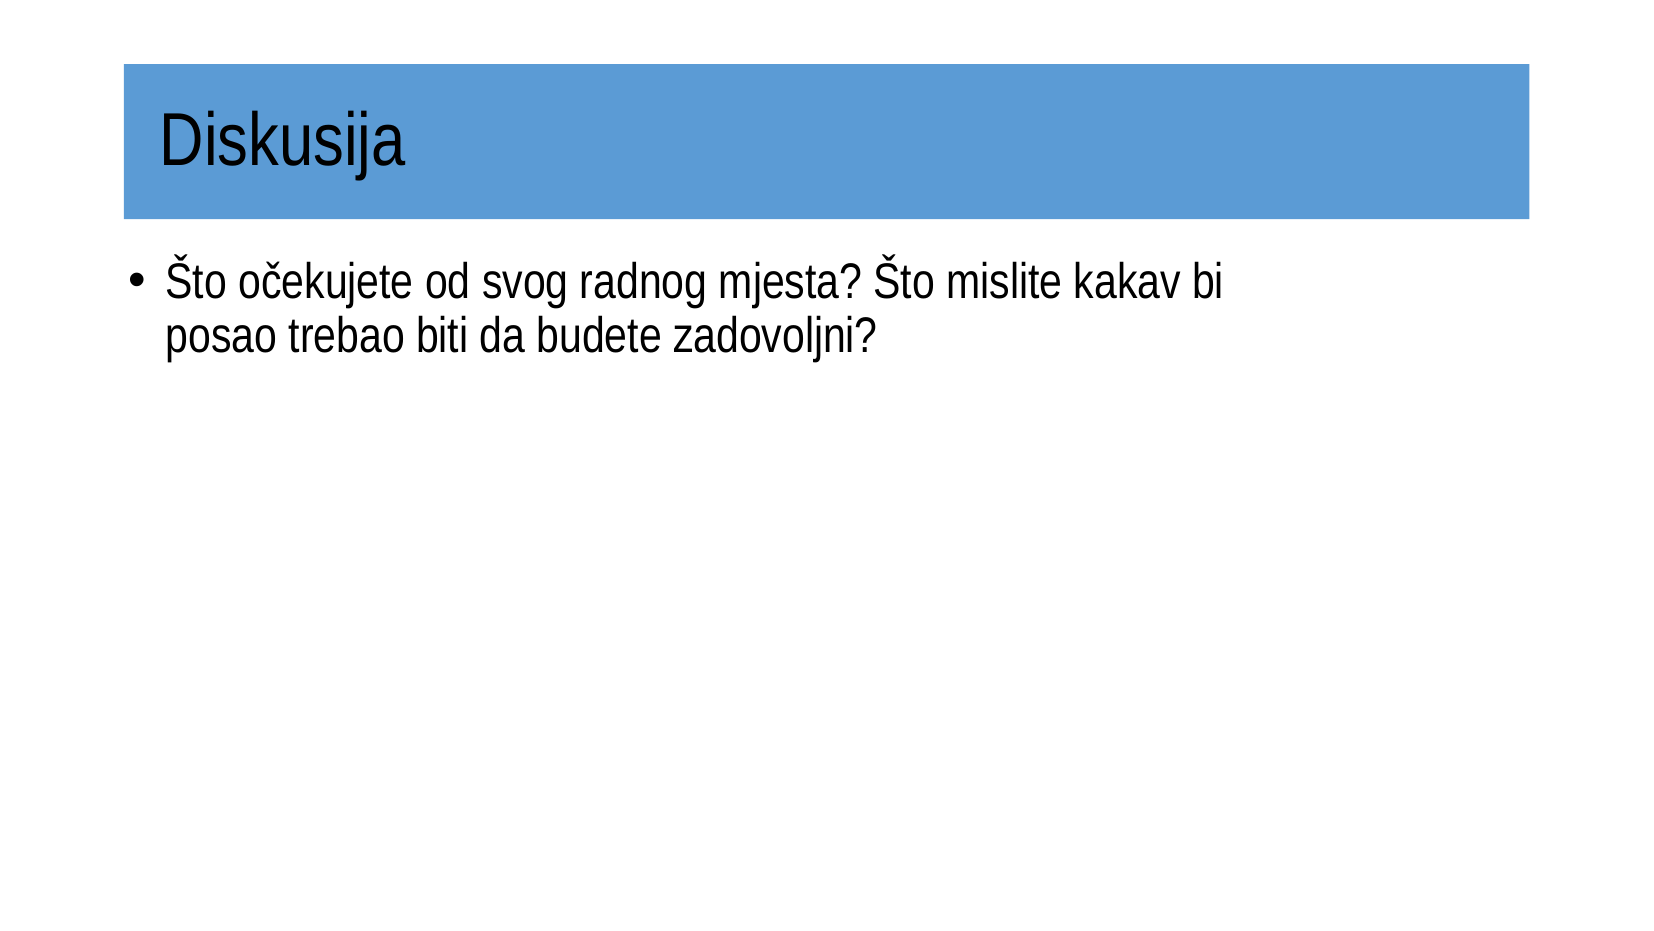

# Diskusija
Što očekujete od svog radnog mjesta? Što mislite kakav bi posao trebao biti da budete zadovoljni?